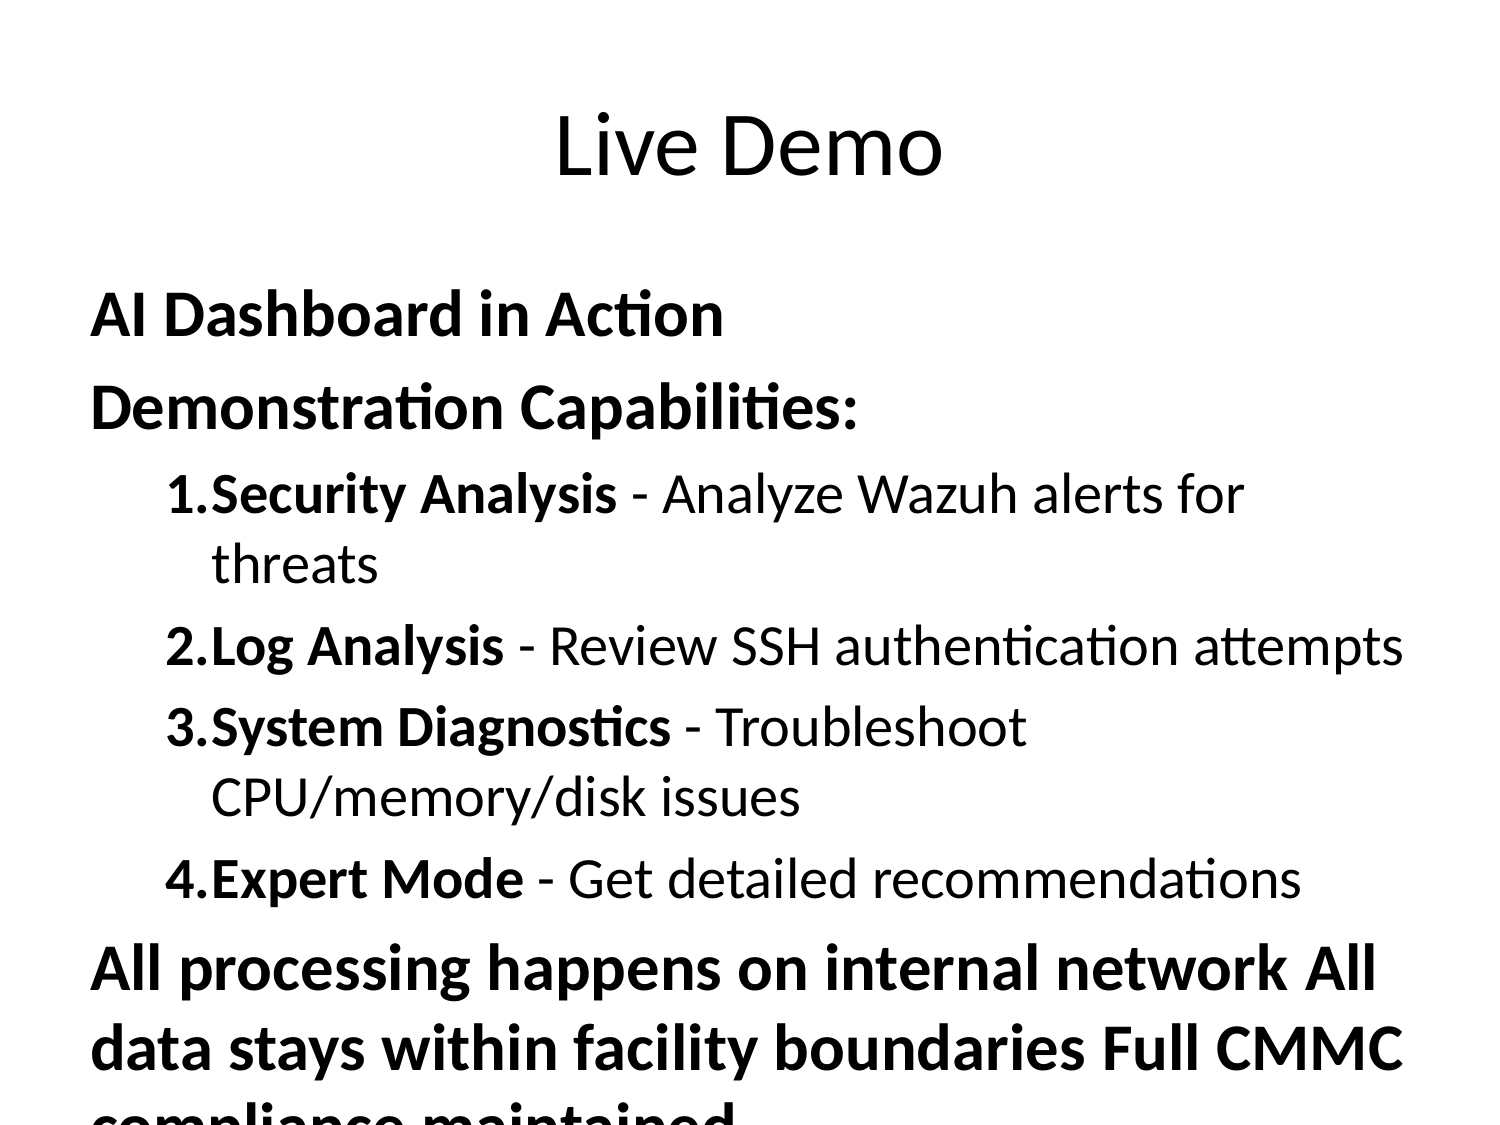

# Live Demo
AI Dashboard in Action
Demonstration Capabilities:
Security Analysis - Analyze Wazuh alerts for threats
Log Analysis - Review SSH authentication attempts
System Diagnostics - Troubleshoot CPU/memory/disk issues
Expert Mode - Get detailed recommendations
All processing happens on internal network All data stays within facility boundaries Full CMMC compliance maintained